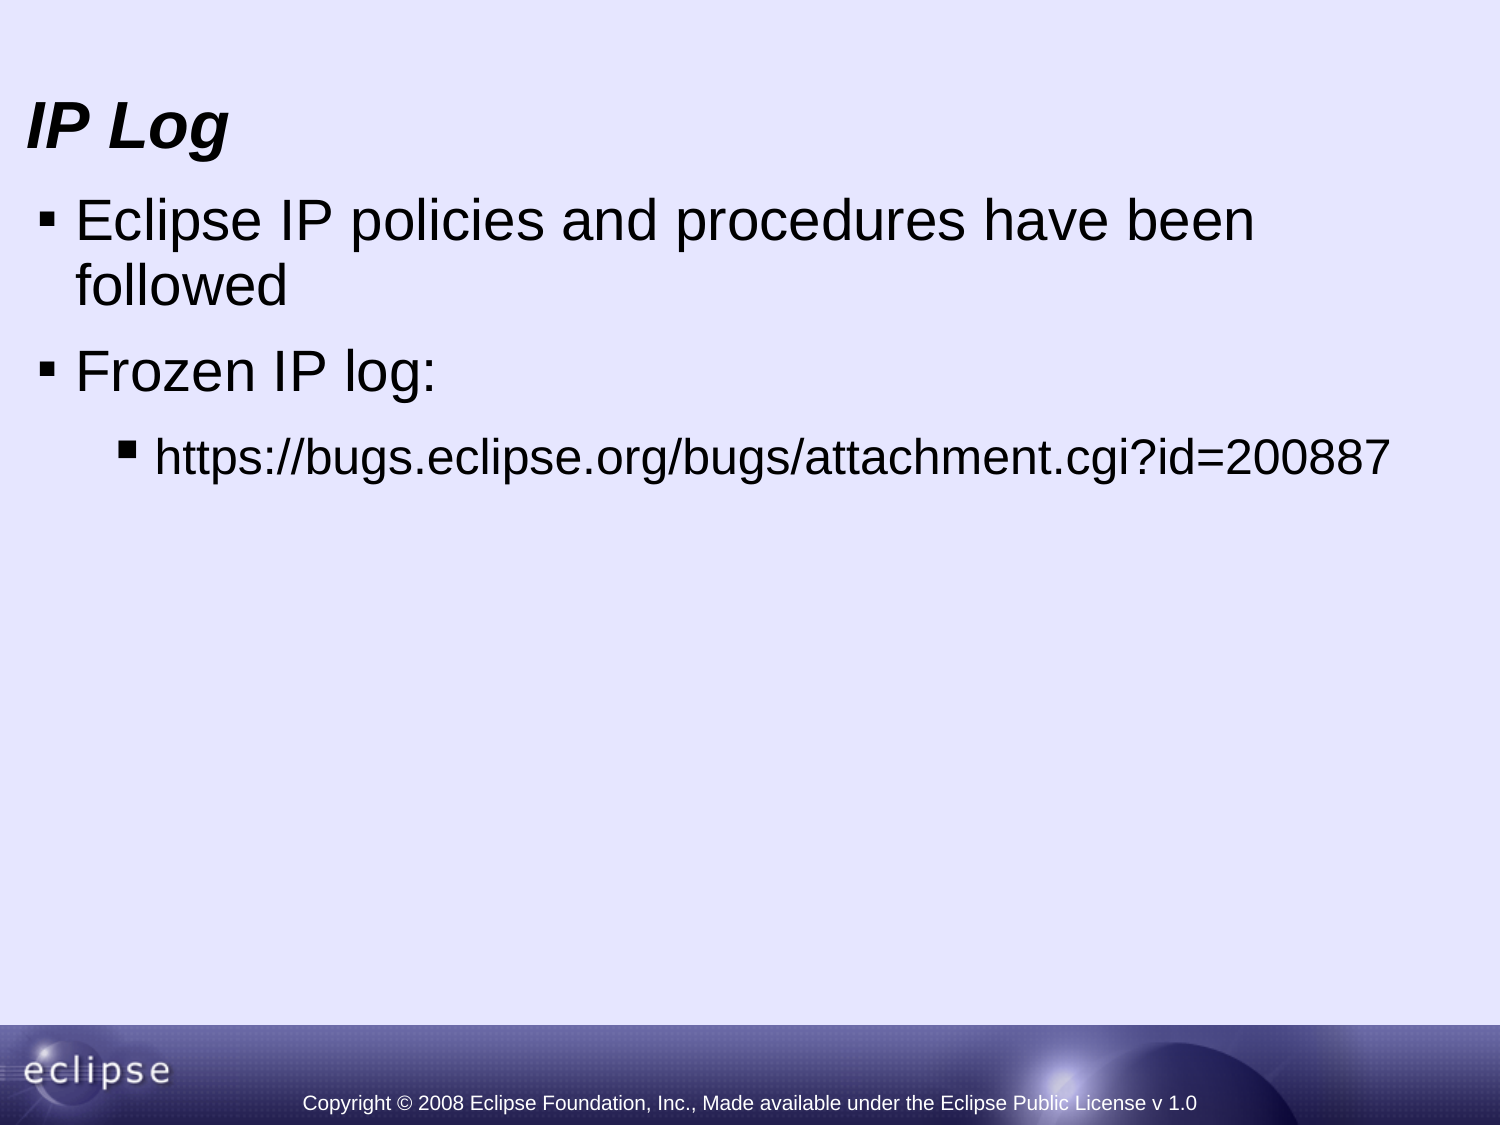

# IP Log
Eclipse IP policies and procedures have been followed
Frozen IP log:
https://bugs.eclipse.org/bugs/attachment.cgi?id=200887